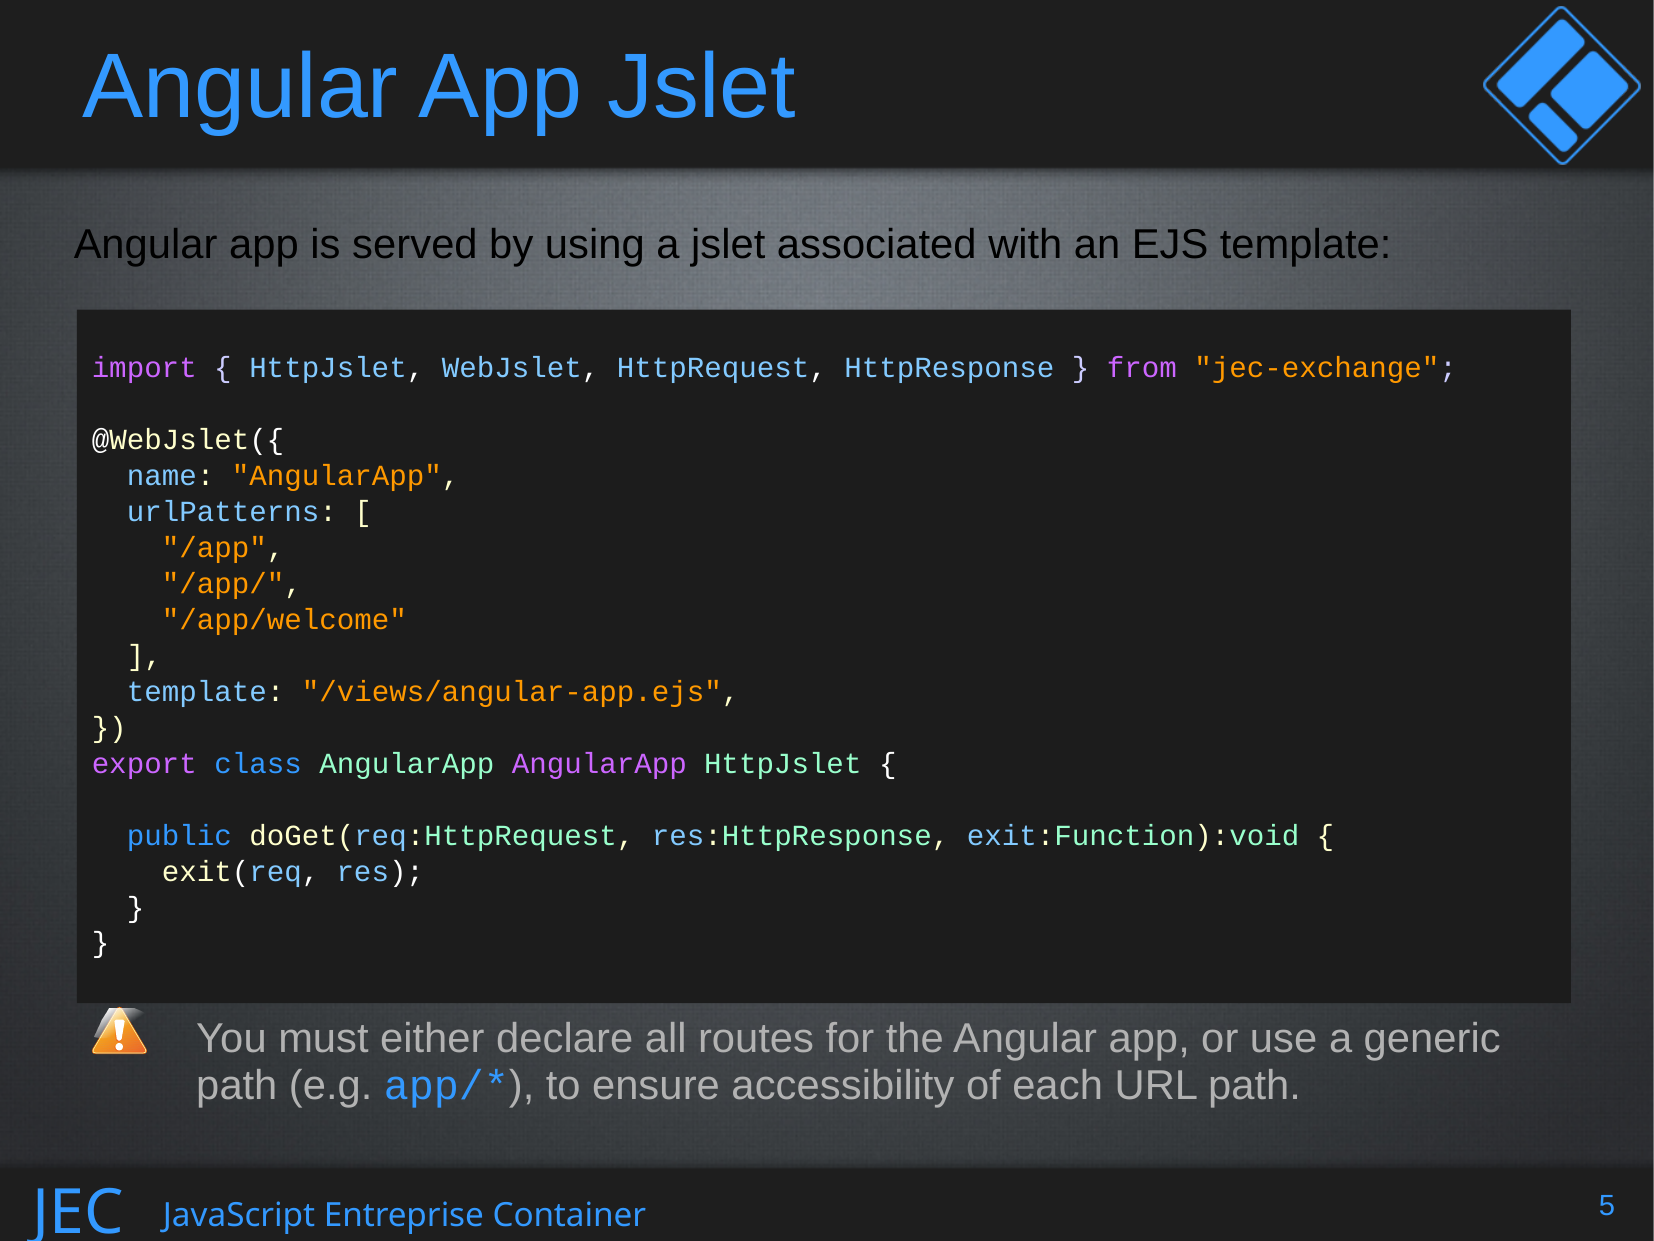

# Angular App Jslet
Angular app is served by using a jslet associated with an EJS template:
import { HttpJslet, WebJslet, HttpRequest, HttpResponse } from "jec-exchange";
@WebJslet({
 name: "AngularApp",
 urlPatterns: [
 "/app",
 "/app/",
 "/app/welcome"
 ],
 template: "/views/angular-app.ejs",
})
export class AngularApp AngularApp HttpJslet {
 public doGet(req:HttpRequest, res:HttpResponse, exit:Function):void {
 exit(req, res);
 }
}
You must either declare all routes for the Angular app, or use a generic path (e.g. app/*), to ensure accessibility of each URL path.
JEC
5
JavaScript Entreprise Container